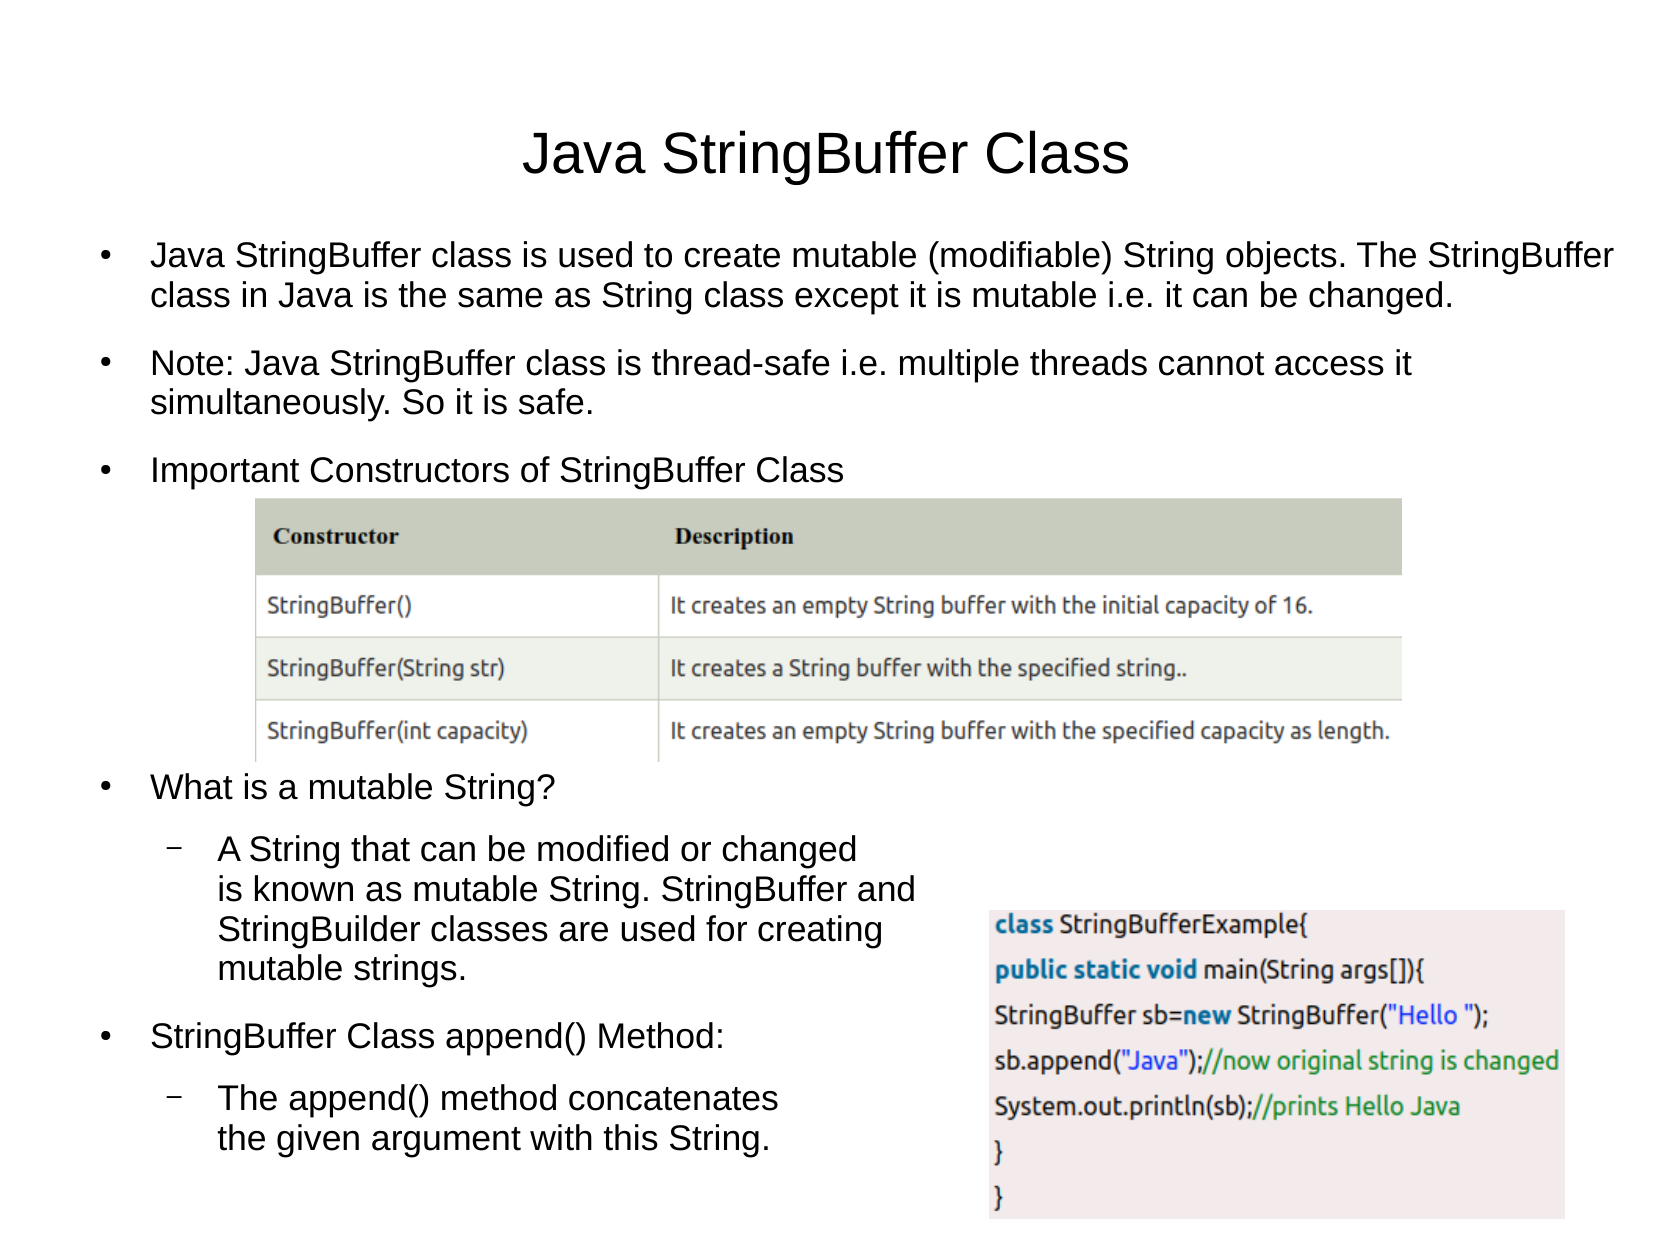

# Java StringBuffer Class
Java StringBuffer class is used to create mutable (modifiable) String objects. The StringBuffer class in Java is the same as String class except it is mutable i.e. it can be changed.
Note: Java StringBuffer class is thread-safe i.e. multiple threads cannot access it simultaneously. So it is safe.
Important Constructors of StringBuffer Class
What is a mutable String?
A String that can be modified or changed
is known as mutable String. StringBuffer and
StringBuilder classes are used for creating
mutable strings.
StringBuffer Class append() Method:
The append() method concatenates
the given argument with this String.